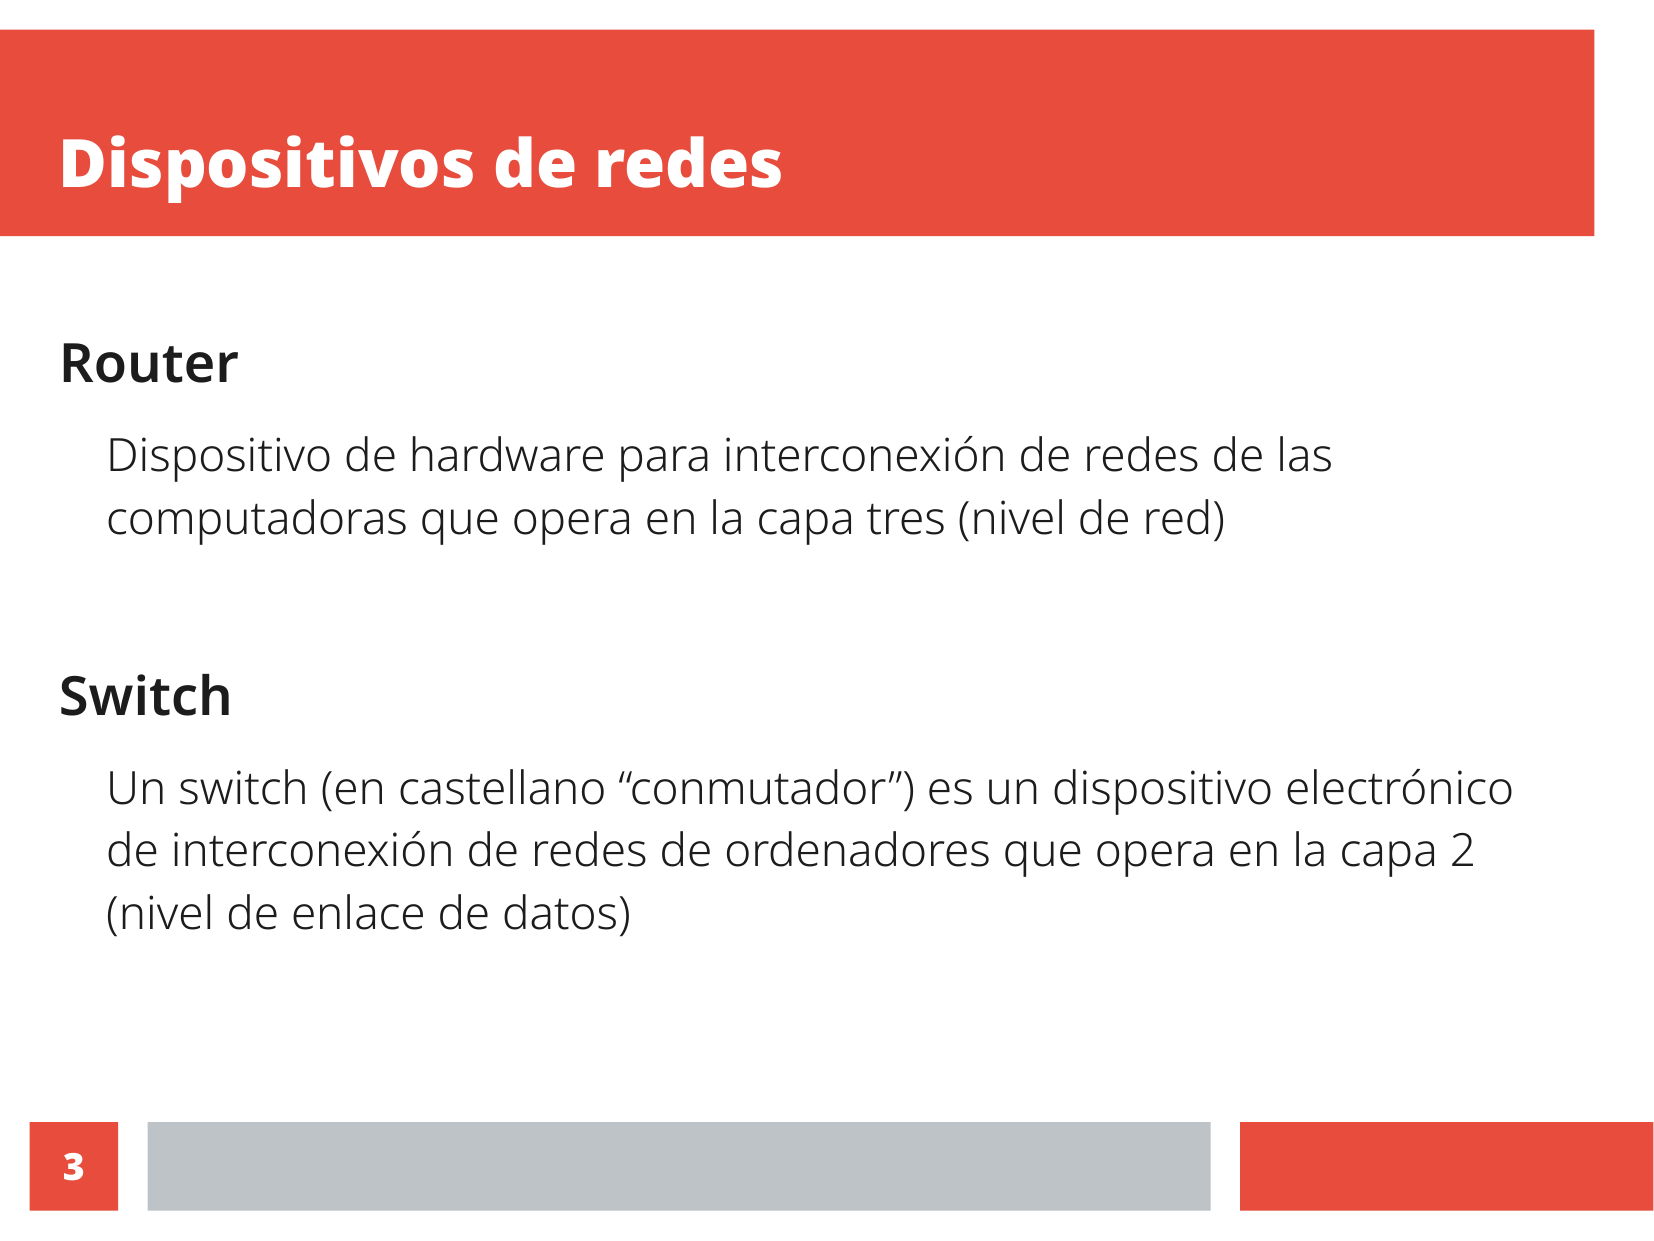

# Dispositivos de redes
Router
Dispositivo de hardware para interconexión de redes de las computadoras que opera en la capa tres (nivel de red)
Switch
Un switch (en castellano “conmutador”) es un dispositivo electrónico de interconexión de redes de ordenadores que opera en la capa 2 (nivel de enlace de datos)
3